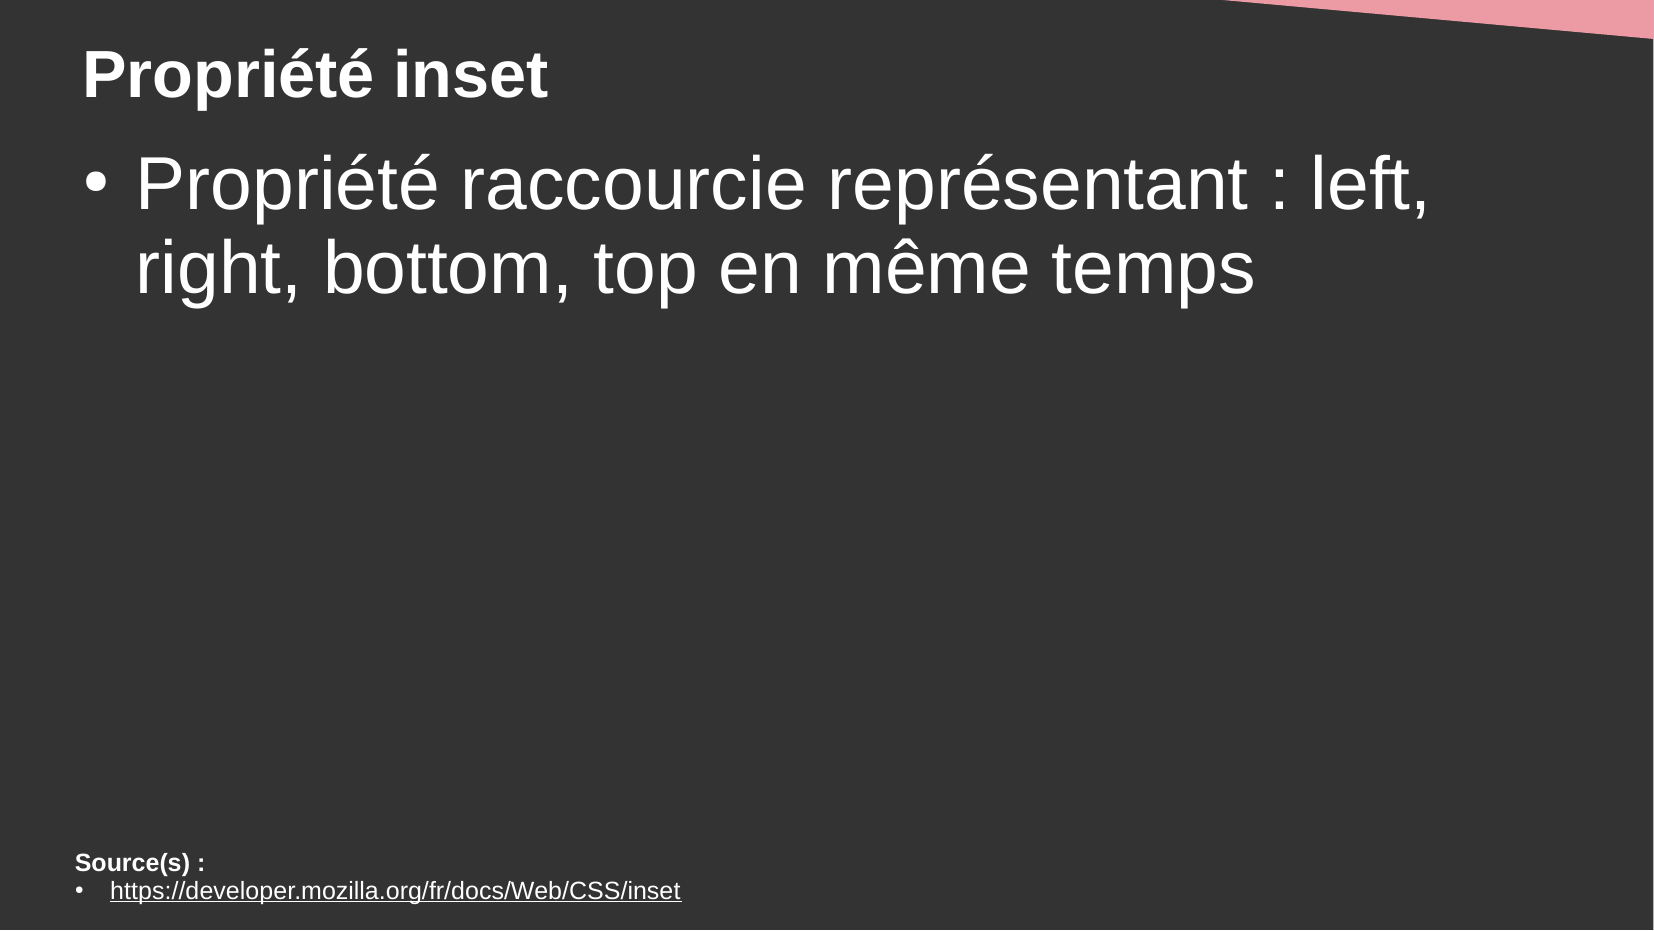

# Propriété inset
Propriété raccourcie représentant : left, right, bottom, top en même temps
Source(s) :
https://developer.mozilla.org/fr/docs/Web/CSS/inset